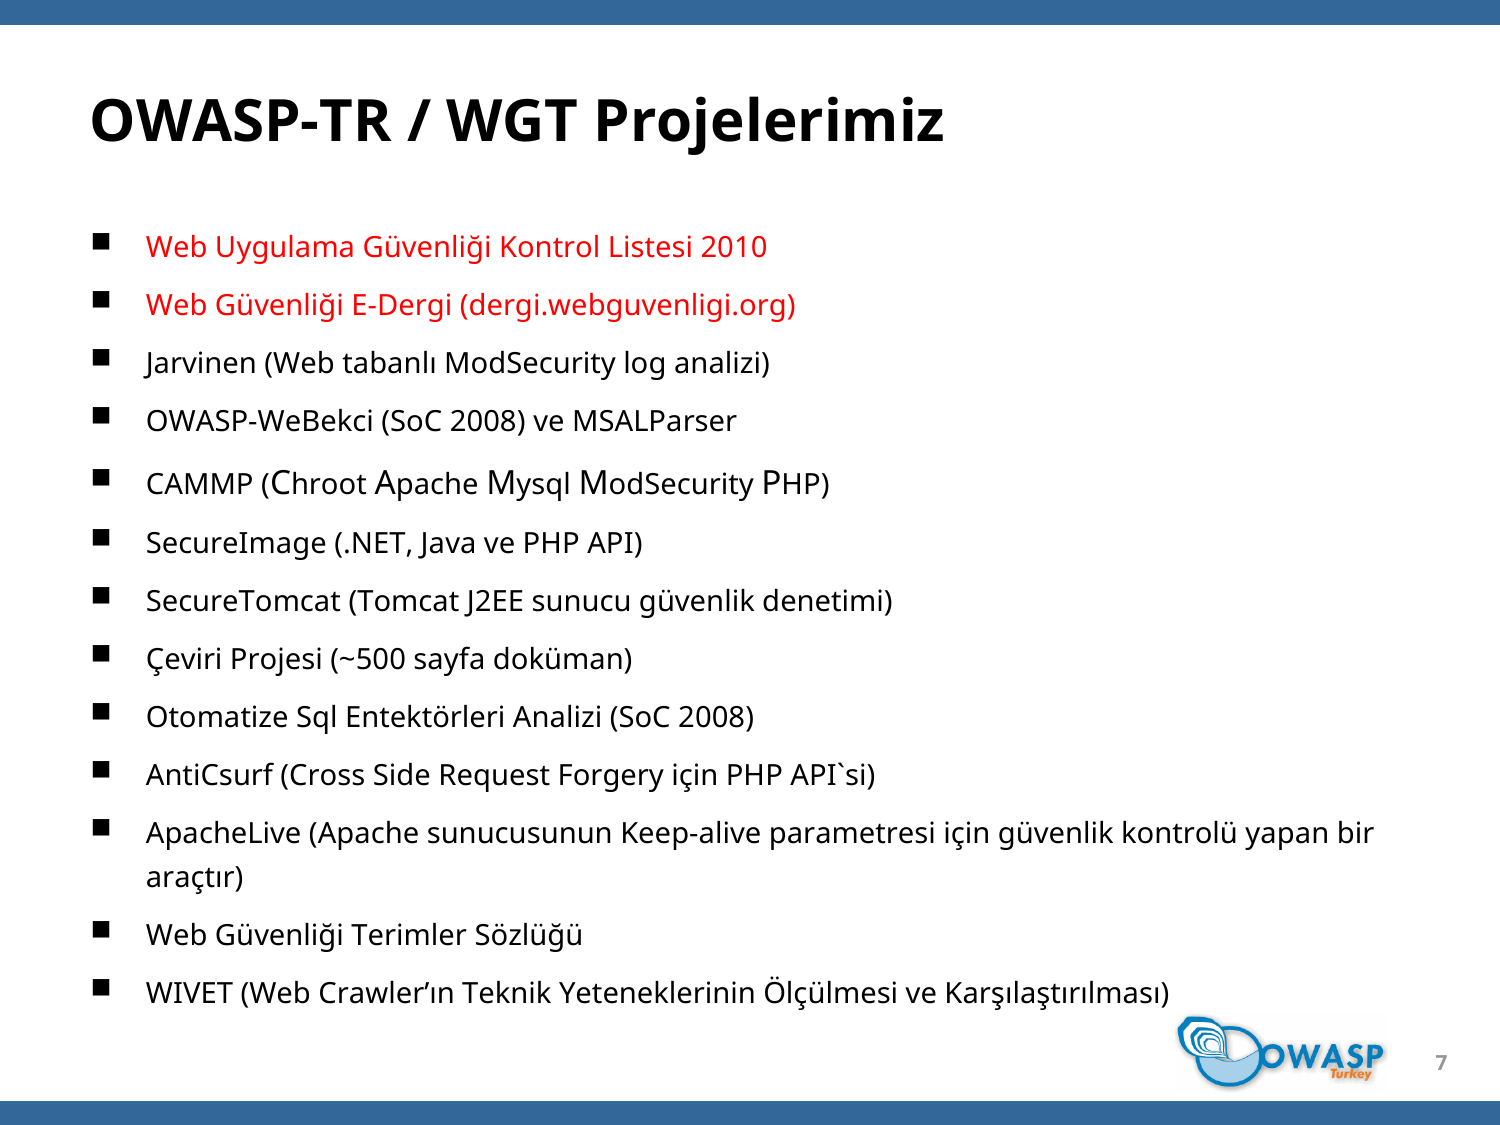

# OWASP-TR / WGT Projelerimiz
Web Uygulama Güvenliği Kontrol Listesi 2010
Web Güvenliği E-Dergi (dergi.webguvenligi.org)
Jarvinen (Web tabanlı ModSecurity log analizi)
OWASP-WeBekci (SoC 2008)‏ ve MSALParser
CAMMP (Chroot Apache Mysql ModSecurity PHP)
SecureImage (.NET, Java ve PHP API)
SecureTomcat (Tomcat J2EE sunucu güvenlik denetimi)
Çeviri Projesi (~500 sayfa doküman)
Otomatize Sql Entektörleri Analizi (SoC 2008)‏
AntiCsurf (Cross Side Request Forgery için PHP API`si)
ApacheLive (Apache sunucusunun Keep-alive parametresi için güvenlik kontrolü yapan bir araçtır)
Web Güvenliği Terimler Sözlüğü
WIVET (Web Crawler’ın Teknik Yeteneklerinin Ölçülmesi ve Karşılaştırılması)